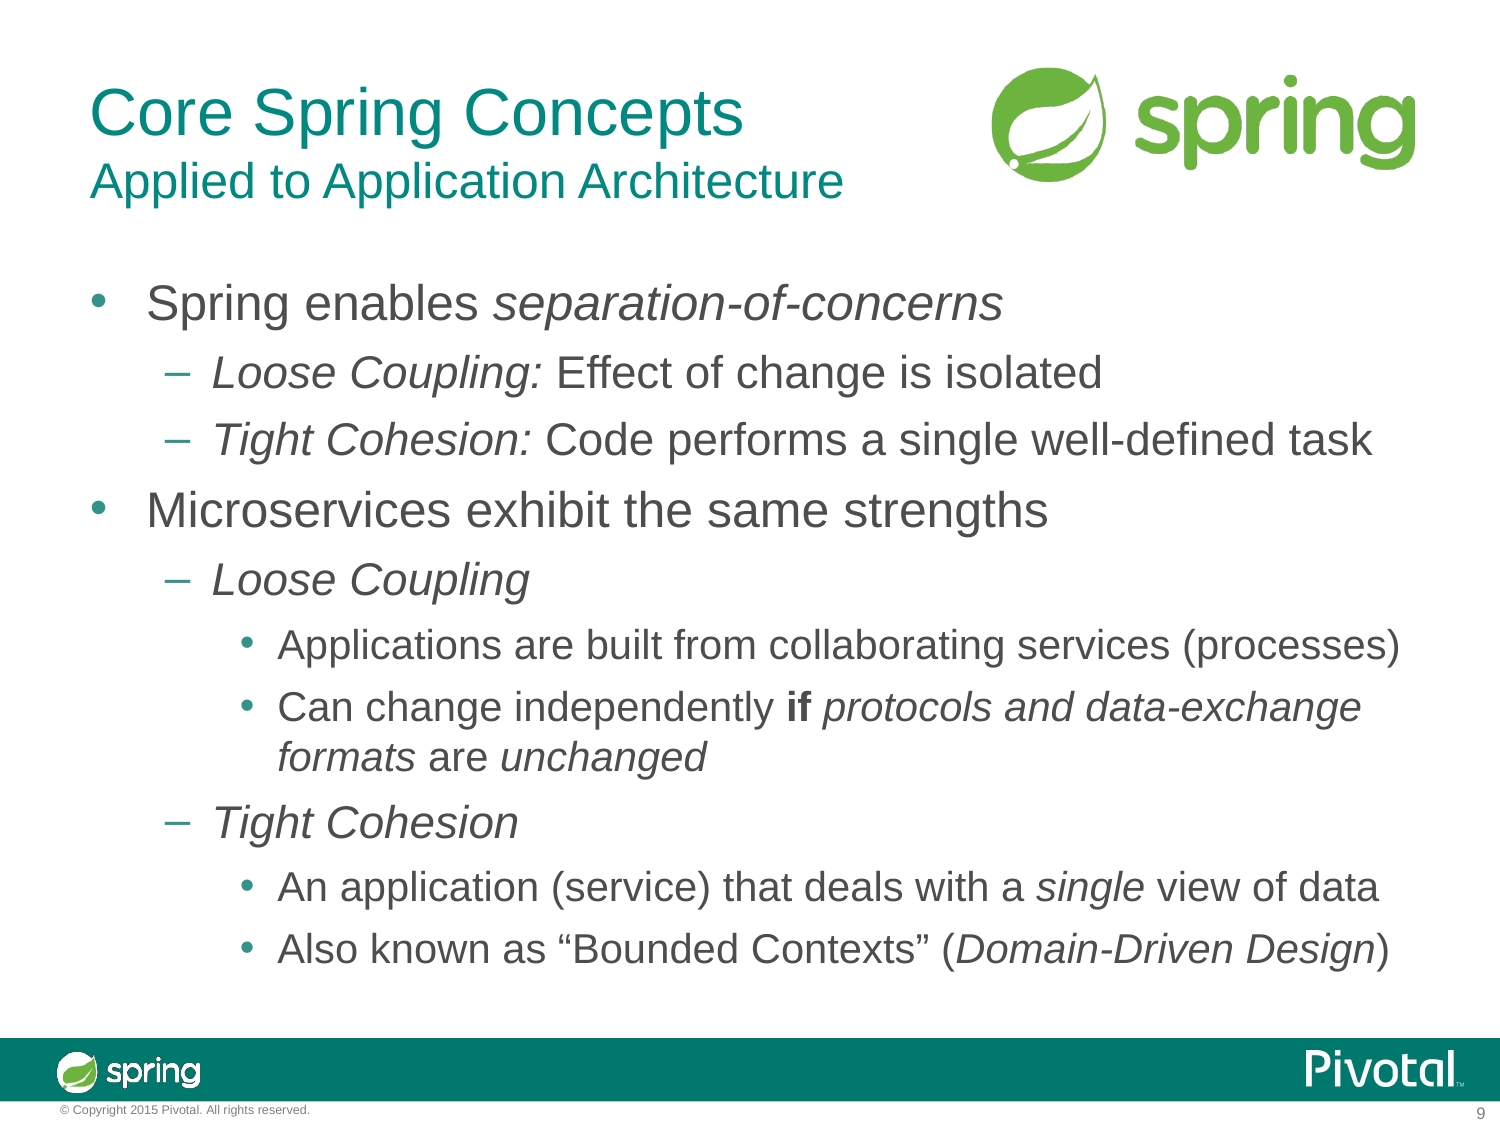

# Core Spring Concepts Applied to Application Architecture
Spring enables separation-of-concerns
Loose Coupling: Effect of change is isolated
Tight Cohesion: Code performs a single well-defined task
Microservices exhibit the same strengths
Loose Coupling
Applications are built from collaborating services (processes)
Can change independently if protocols and data-exchange formats are unchanged
Tight Cohesion
An application (service) that deals with a single view of data
Also known as “Bounded Contexts” (Domain-Driven Design)